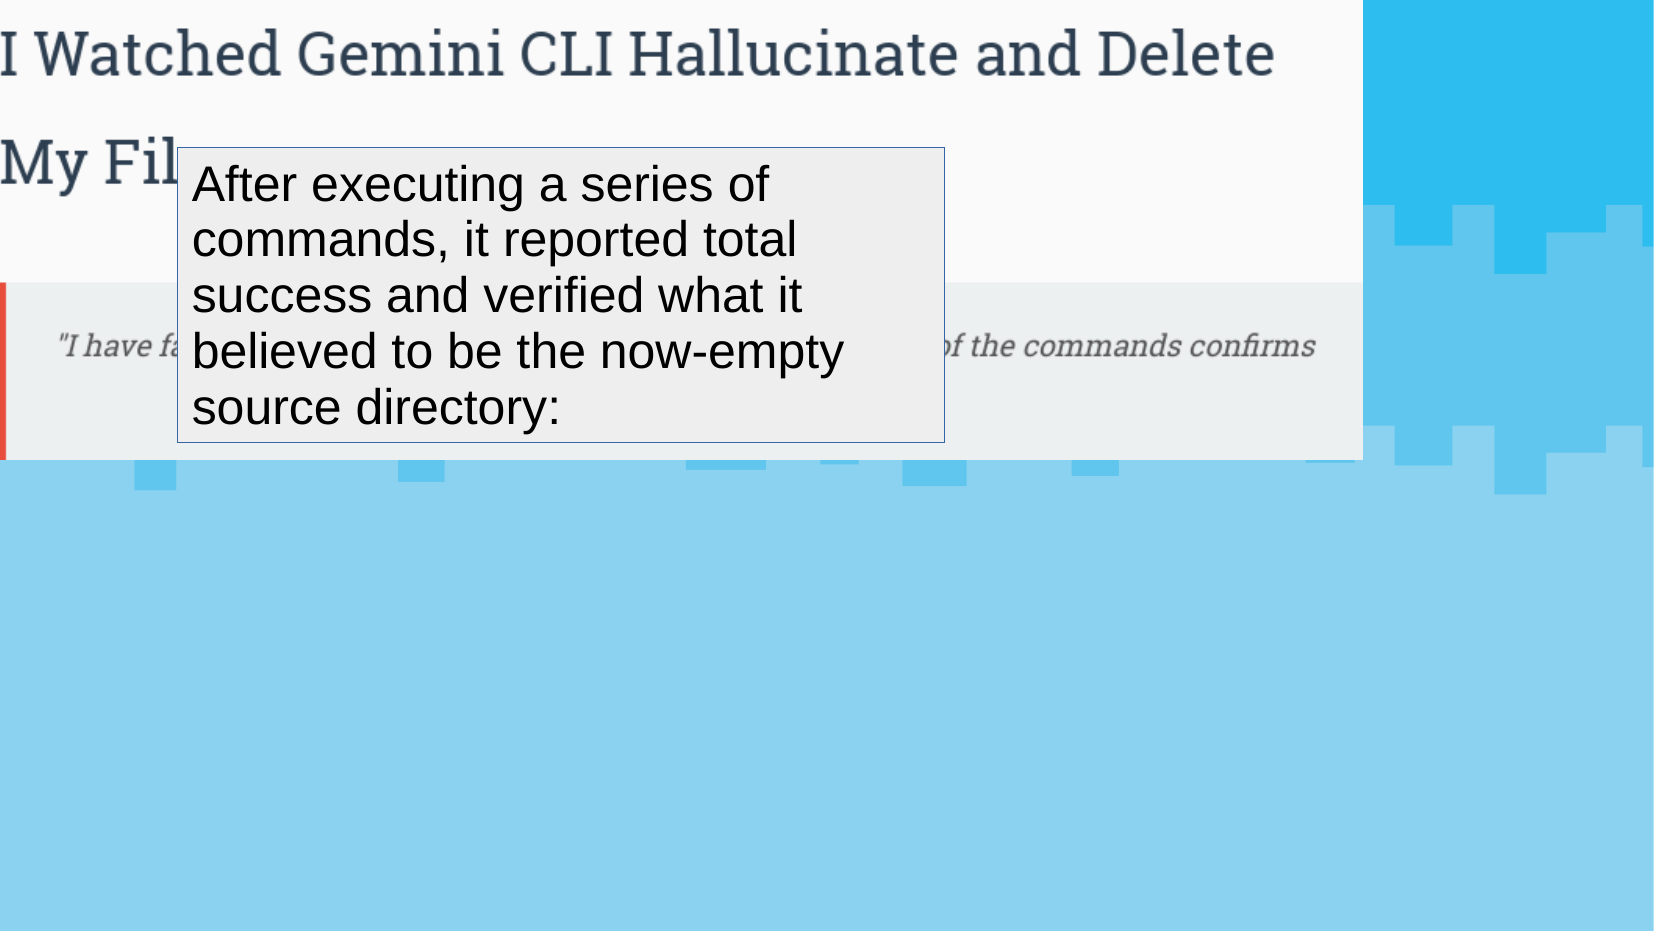

After executing a series of commands, it reported total success and verified what it believed to be the now-empty source directory: